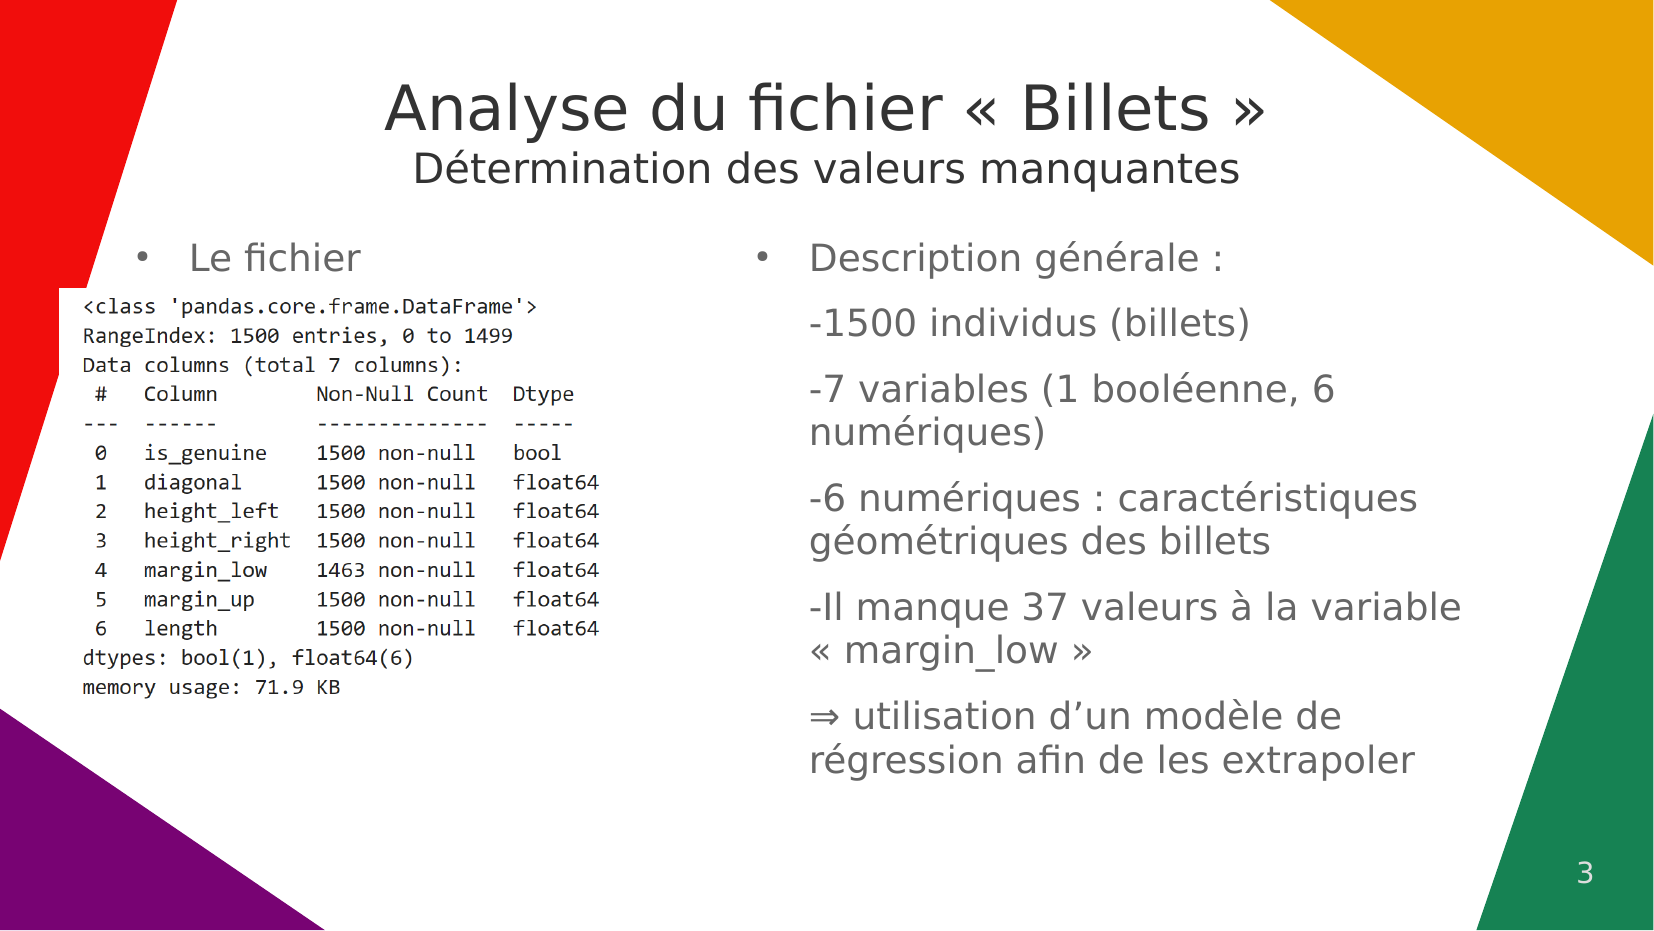

# Analyse du fichier « Billets » Détermination des valeurs manquantes
Le fichier
Description générale :
-1500 individus (billets)
-7 variables (1 booléenne, 6 numériques)
-6 numériques : caractéristiques géométriques des billets
-Il manque 37 valeurs à la variable « margin_low »
⇒ utilisation d’un modèle de régression afin de les extrapoler
3